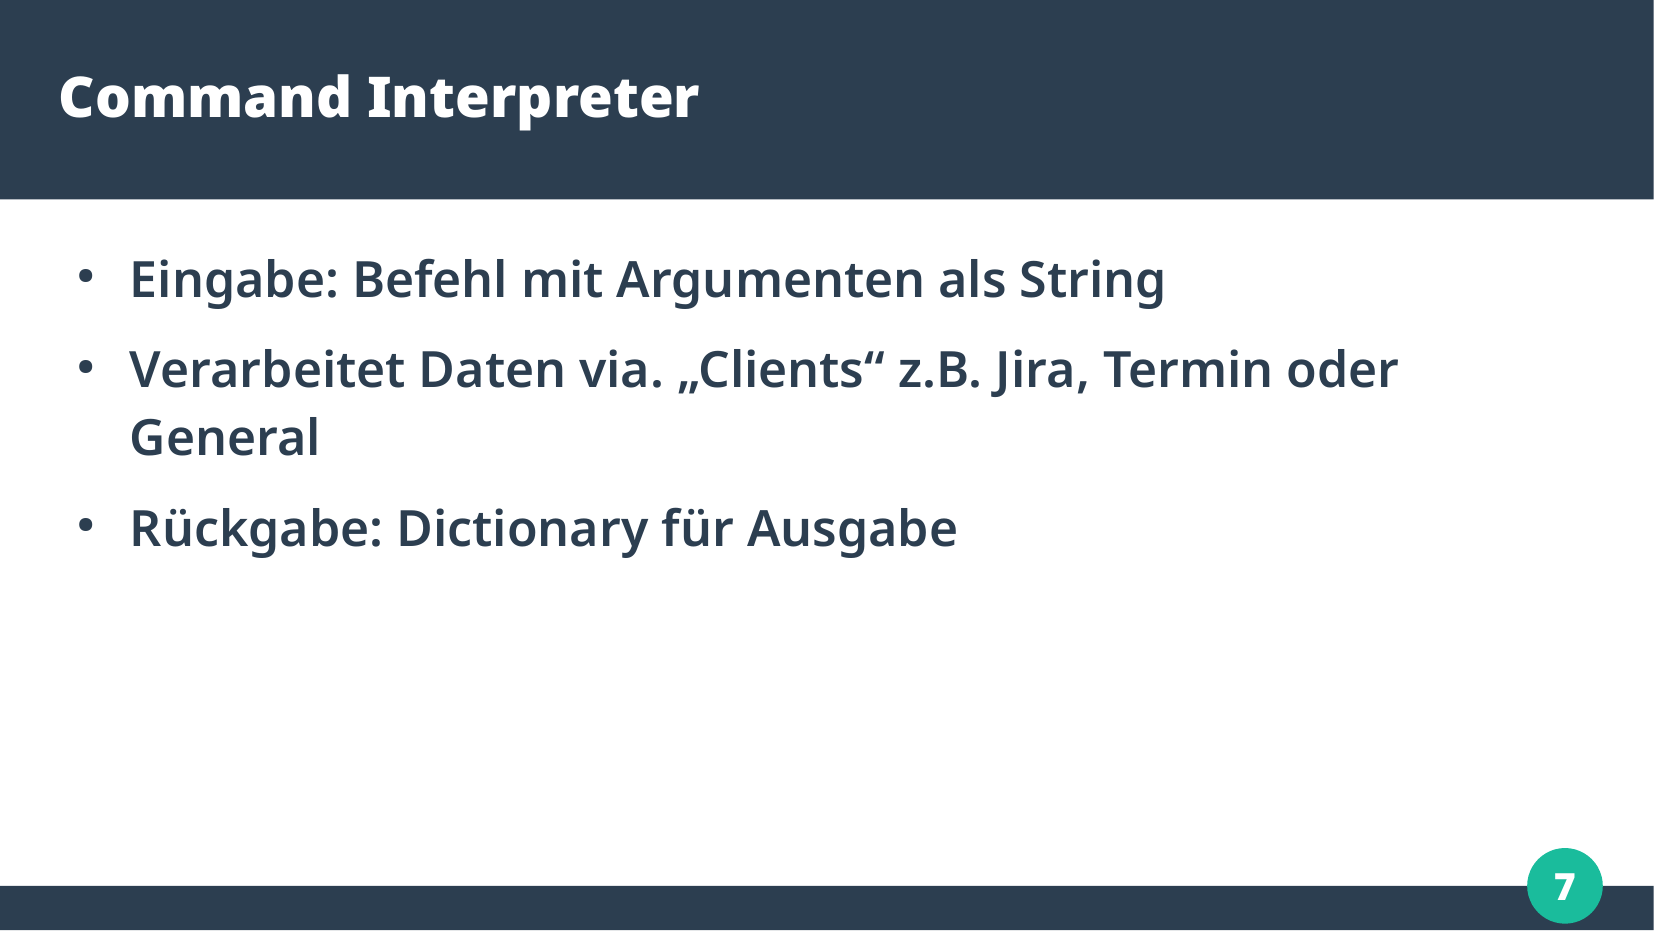

# Command Interpreter
Eingabe: Befehl mit Argumenten als String
Verarbeitet Daten via. „Clients“ z.B. Jira, Termin oder General
Rückgabe: Dictionary für Ausgabe